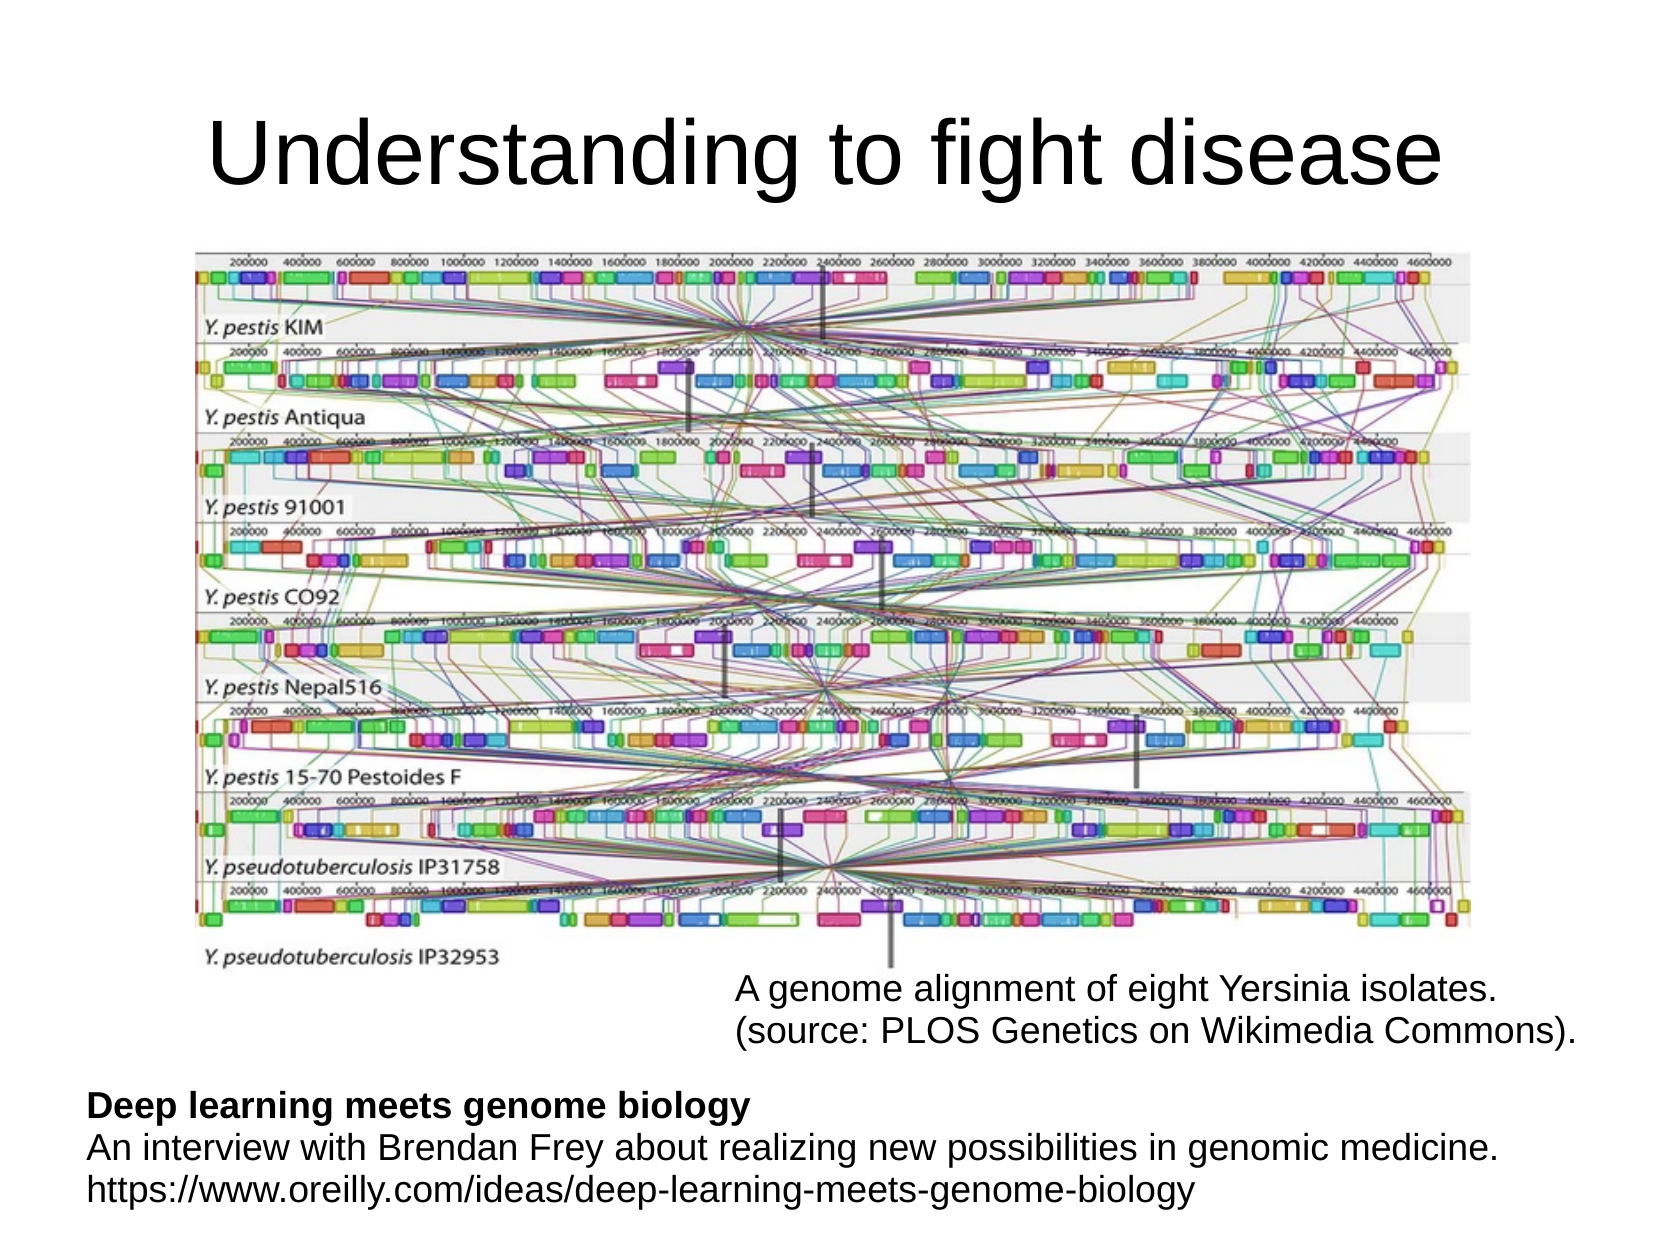

# Understanding to fight disease
A genome alignment of eight Yersinia isolates.
(source: PLOS Genetics on Wikimedia Commons).
Deep learning meets genome biology
An interview with Brendan Frey about realizing new possibilities in genomic medicine.
https://www.oreilly.com/ideas/deep-learning-meets-genome-biology